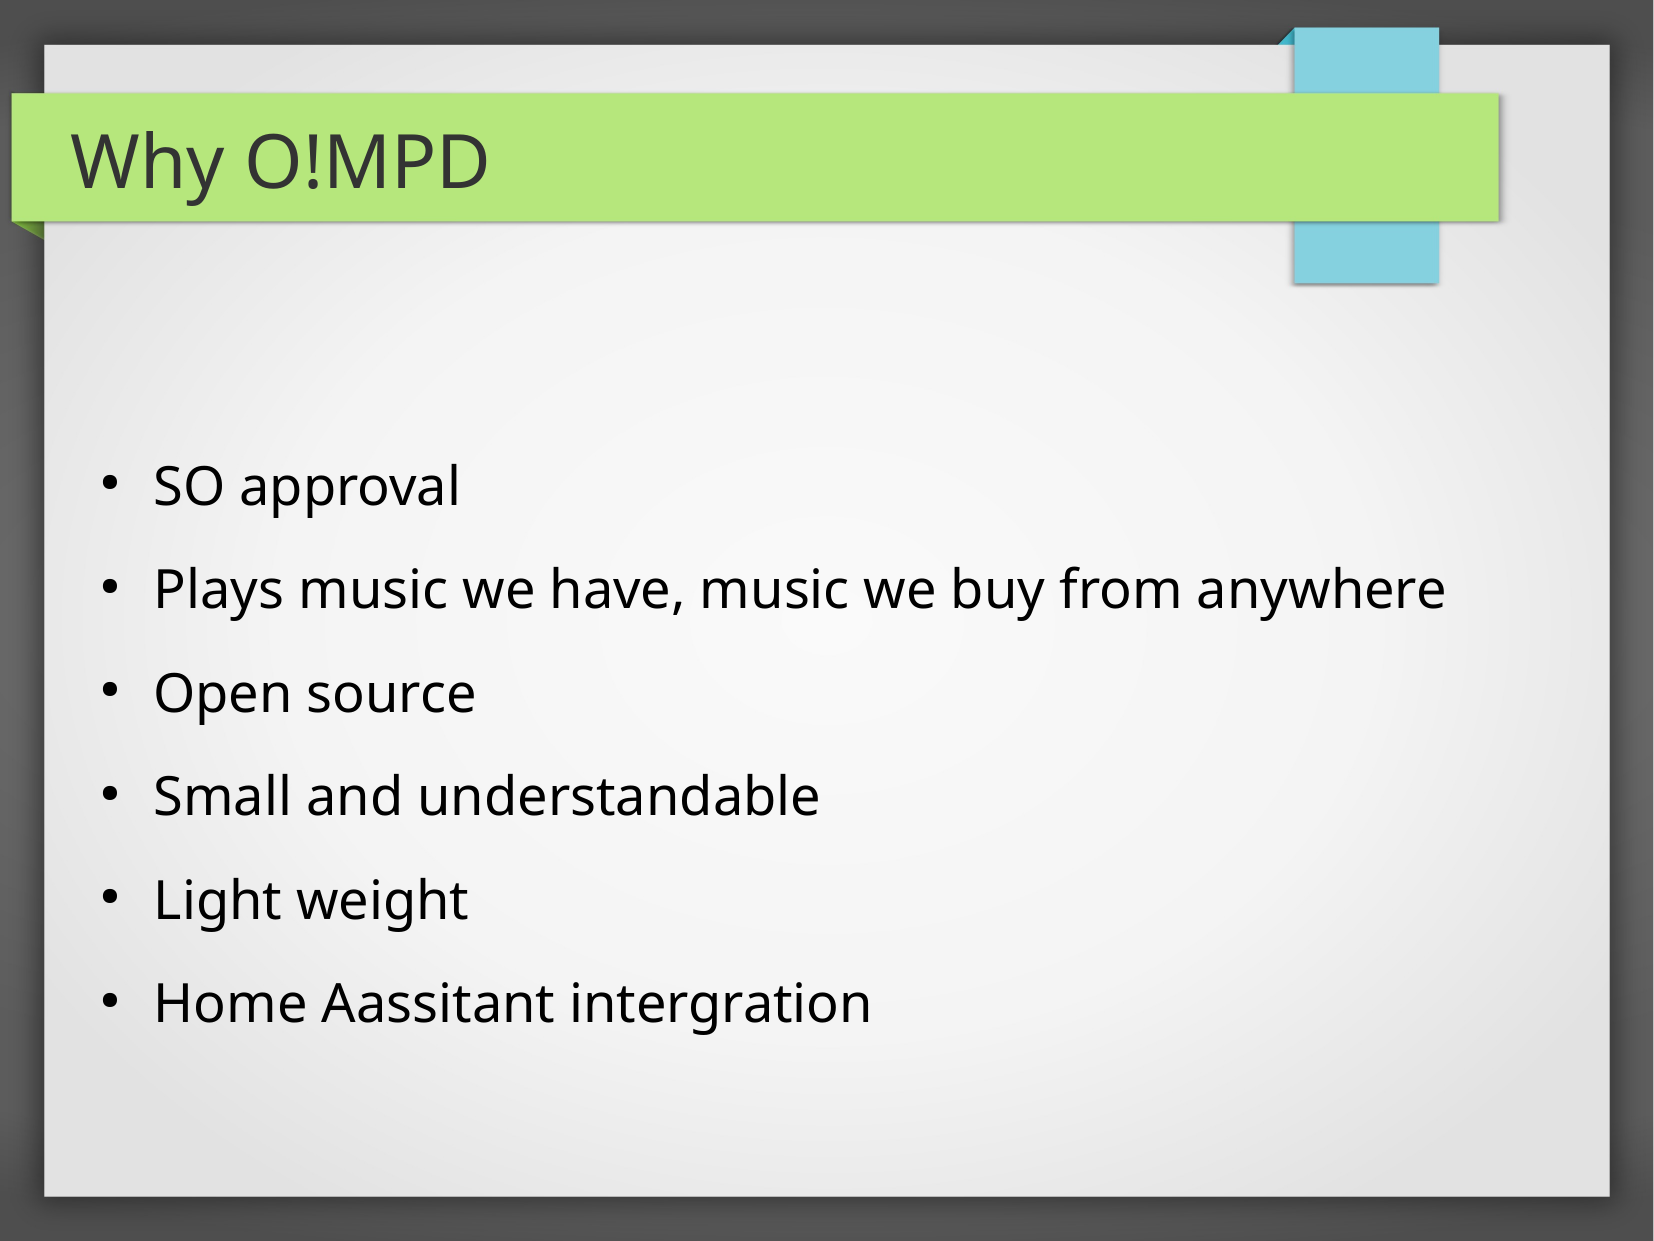

# Why O!MPD
SO approval
Plays music we have, music we buy from anywhere
Open source
Small and understandable
Light weight
Home Aassitant intergration